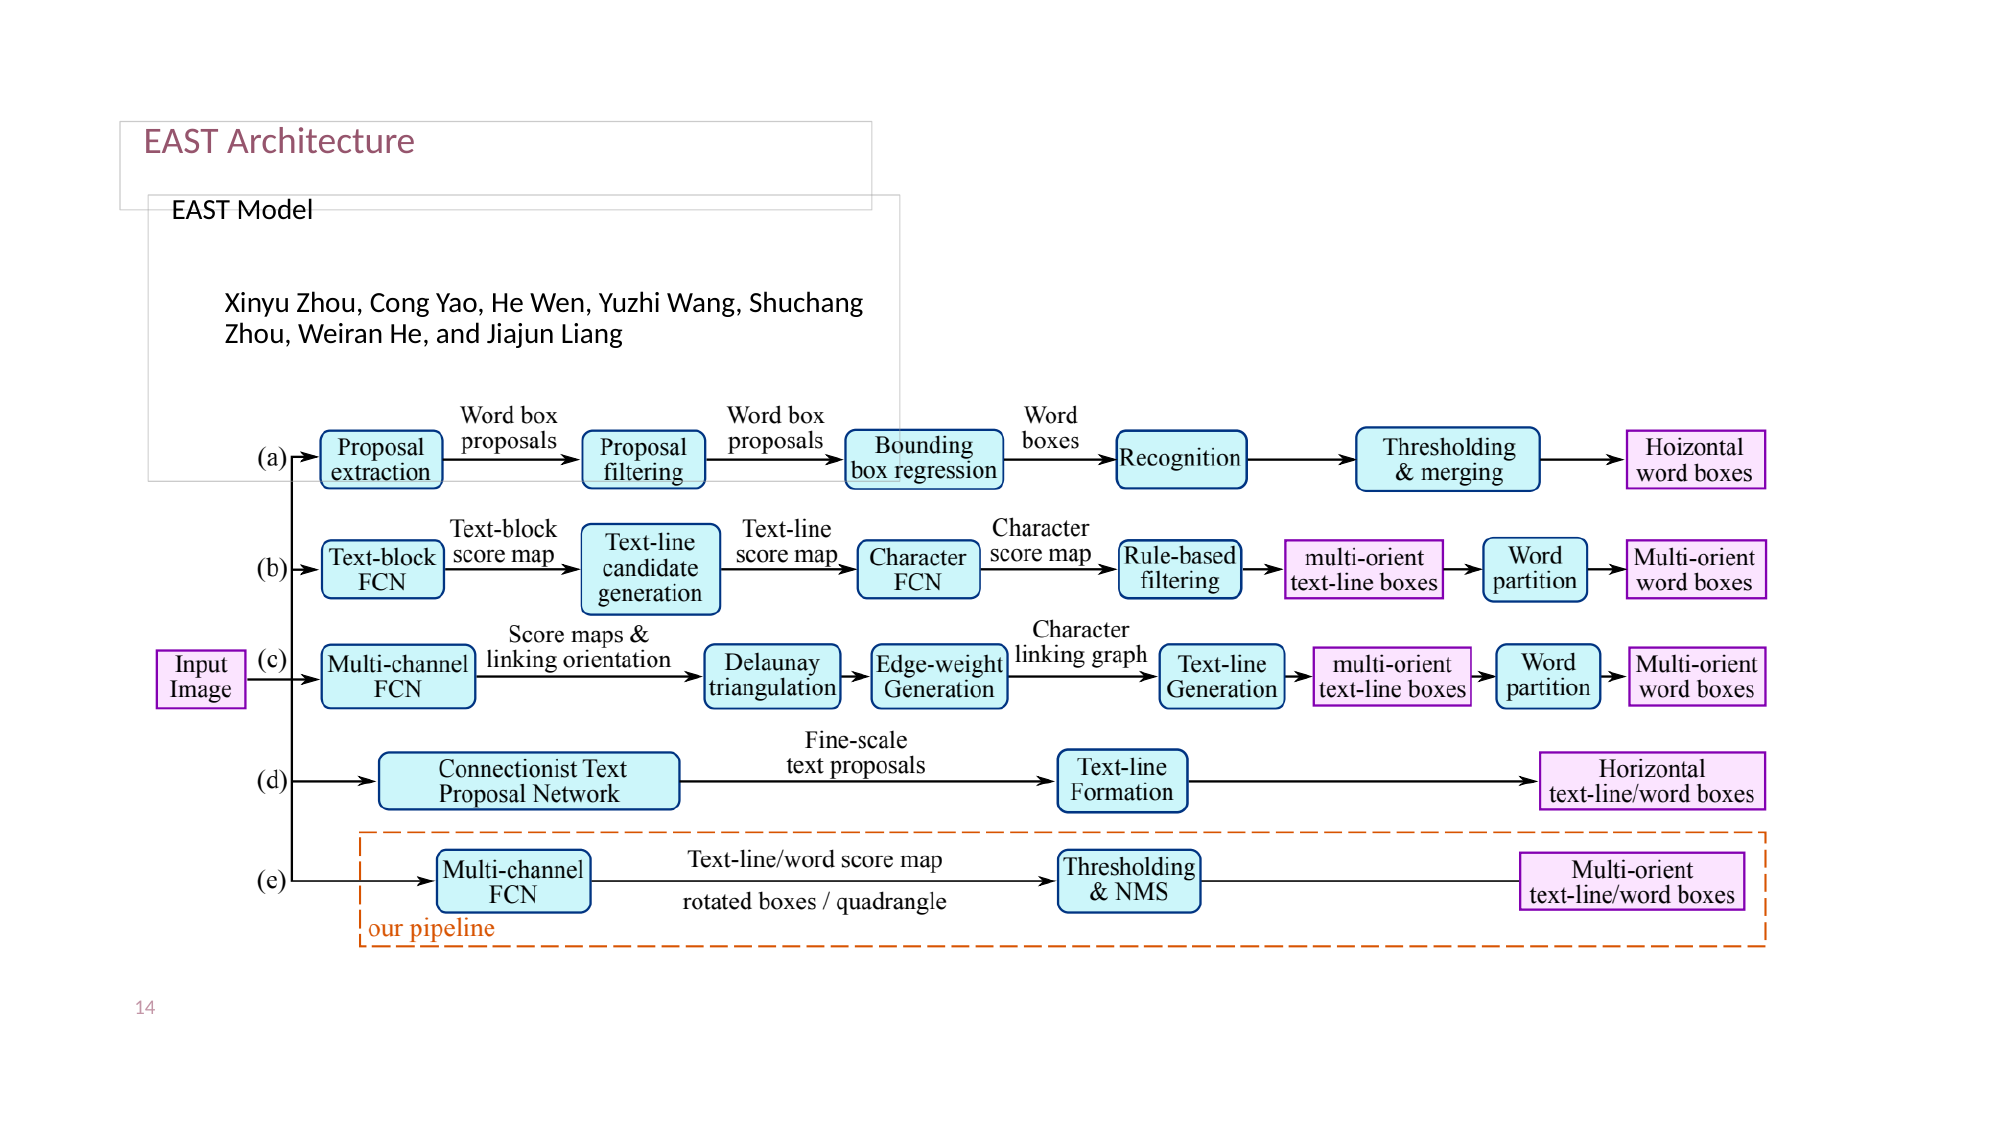

# EAST Architecture
EAST Model
Xinyu Zhou, Cong Yao, He Wen, Yuzhi Wang, Shuchang Zhou, Weiran He, and Jiajun Liang